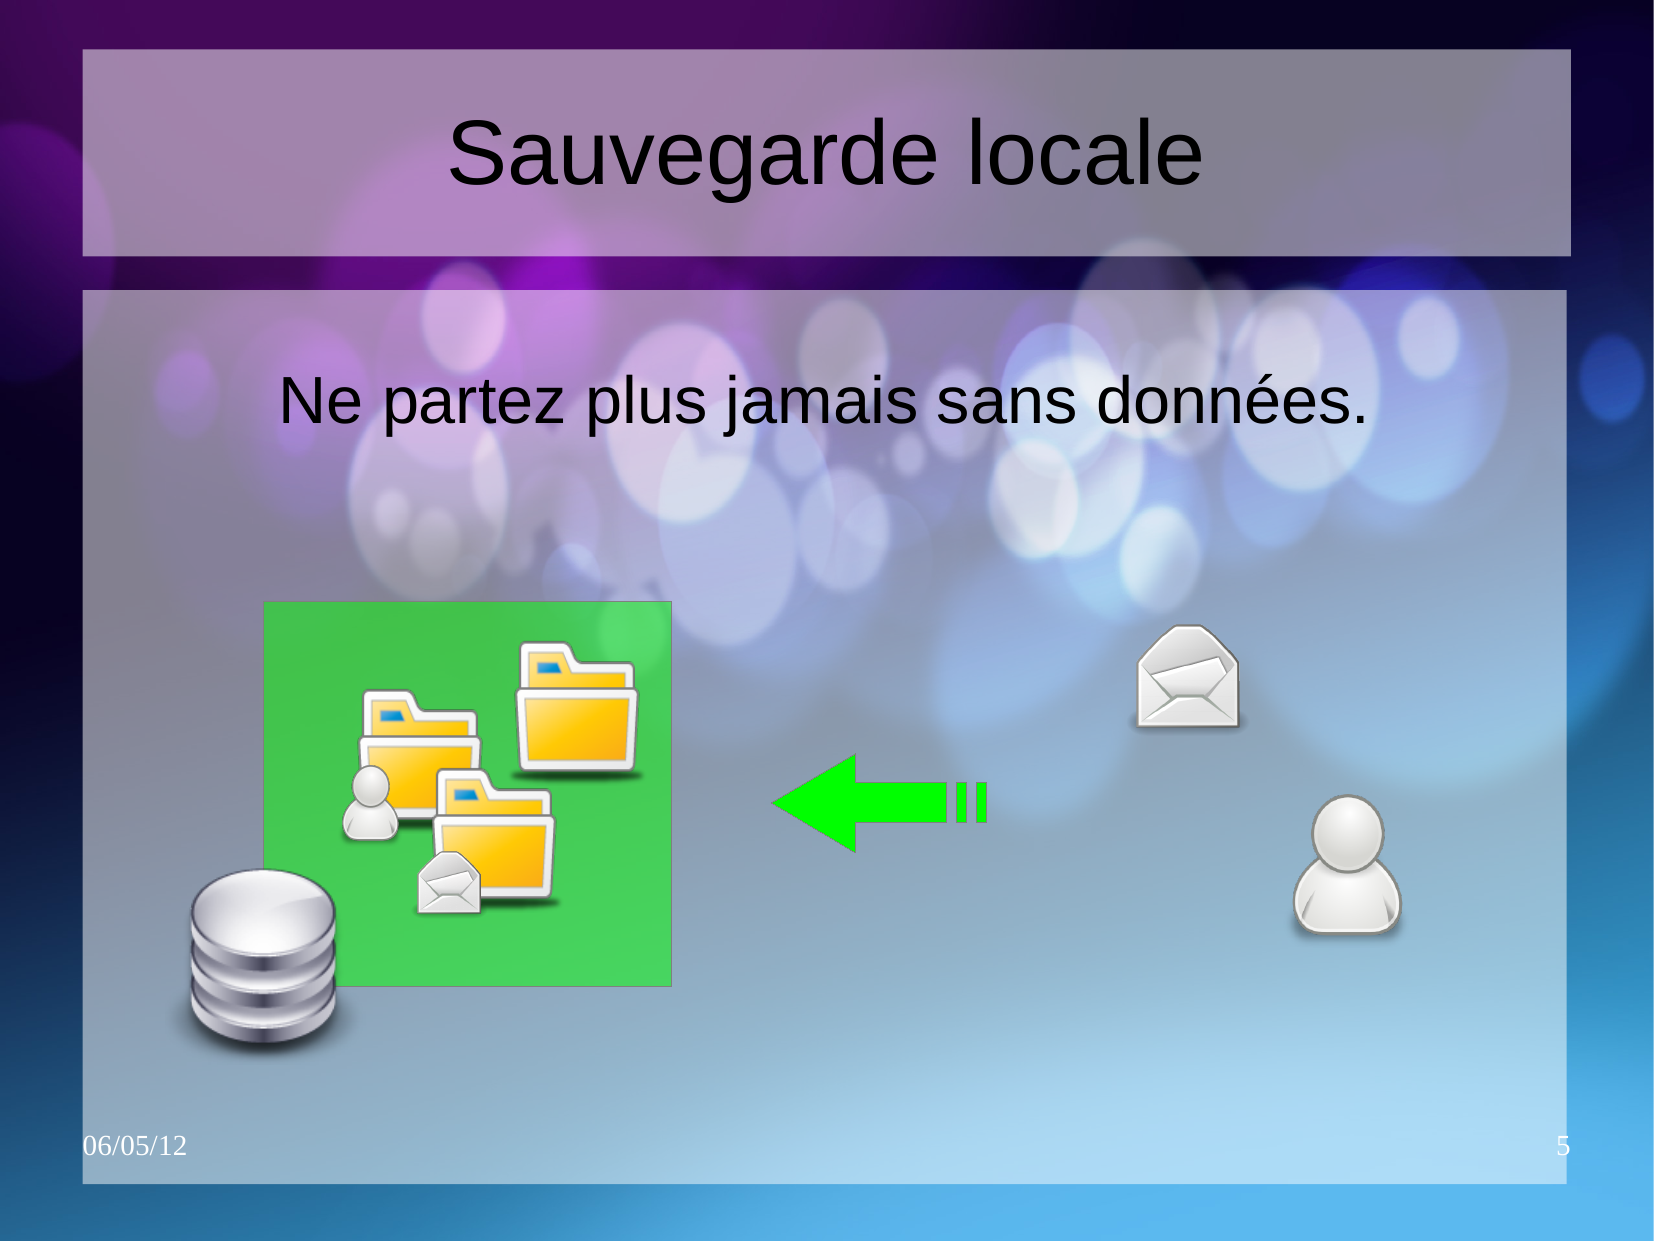

# Sauvegarde locale
Ne partez plus jamais sans données.
06/05/12
5